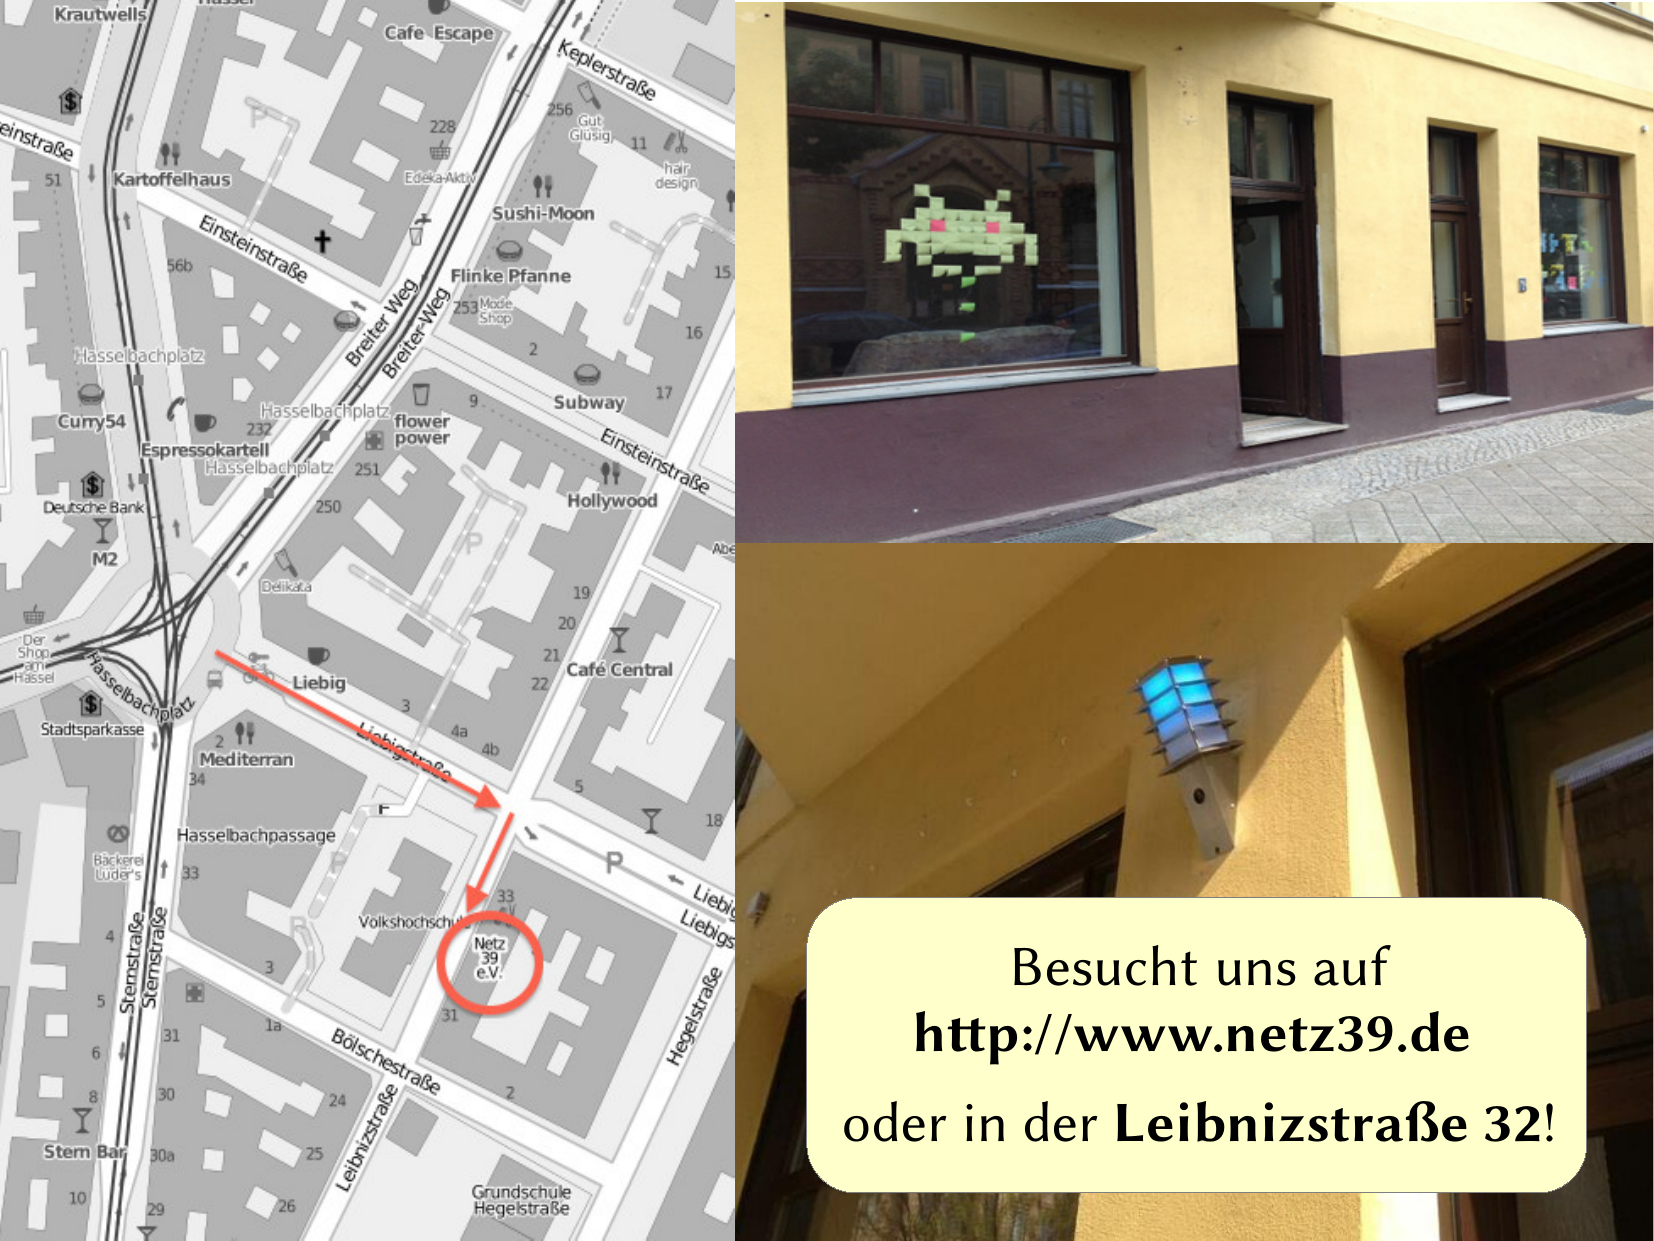

# Besucht uns auf http://www.netz39.de
oder in der Leibnizstraße 32!